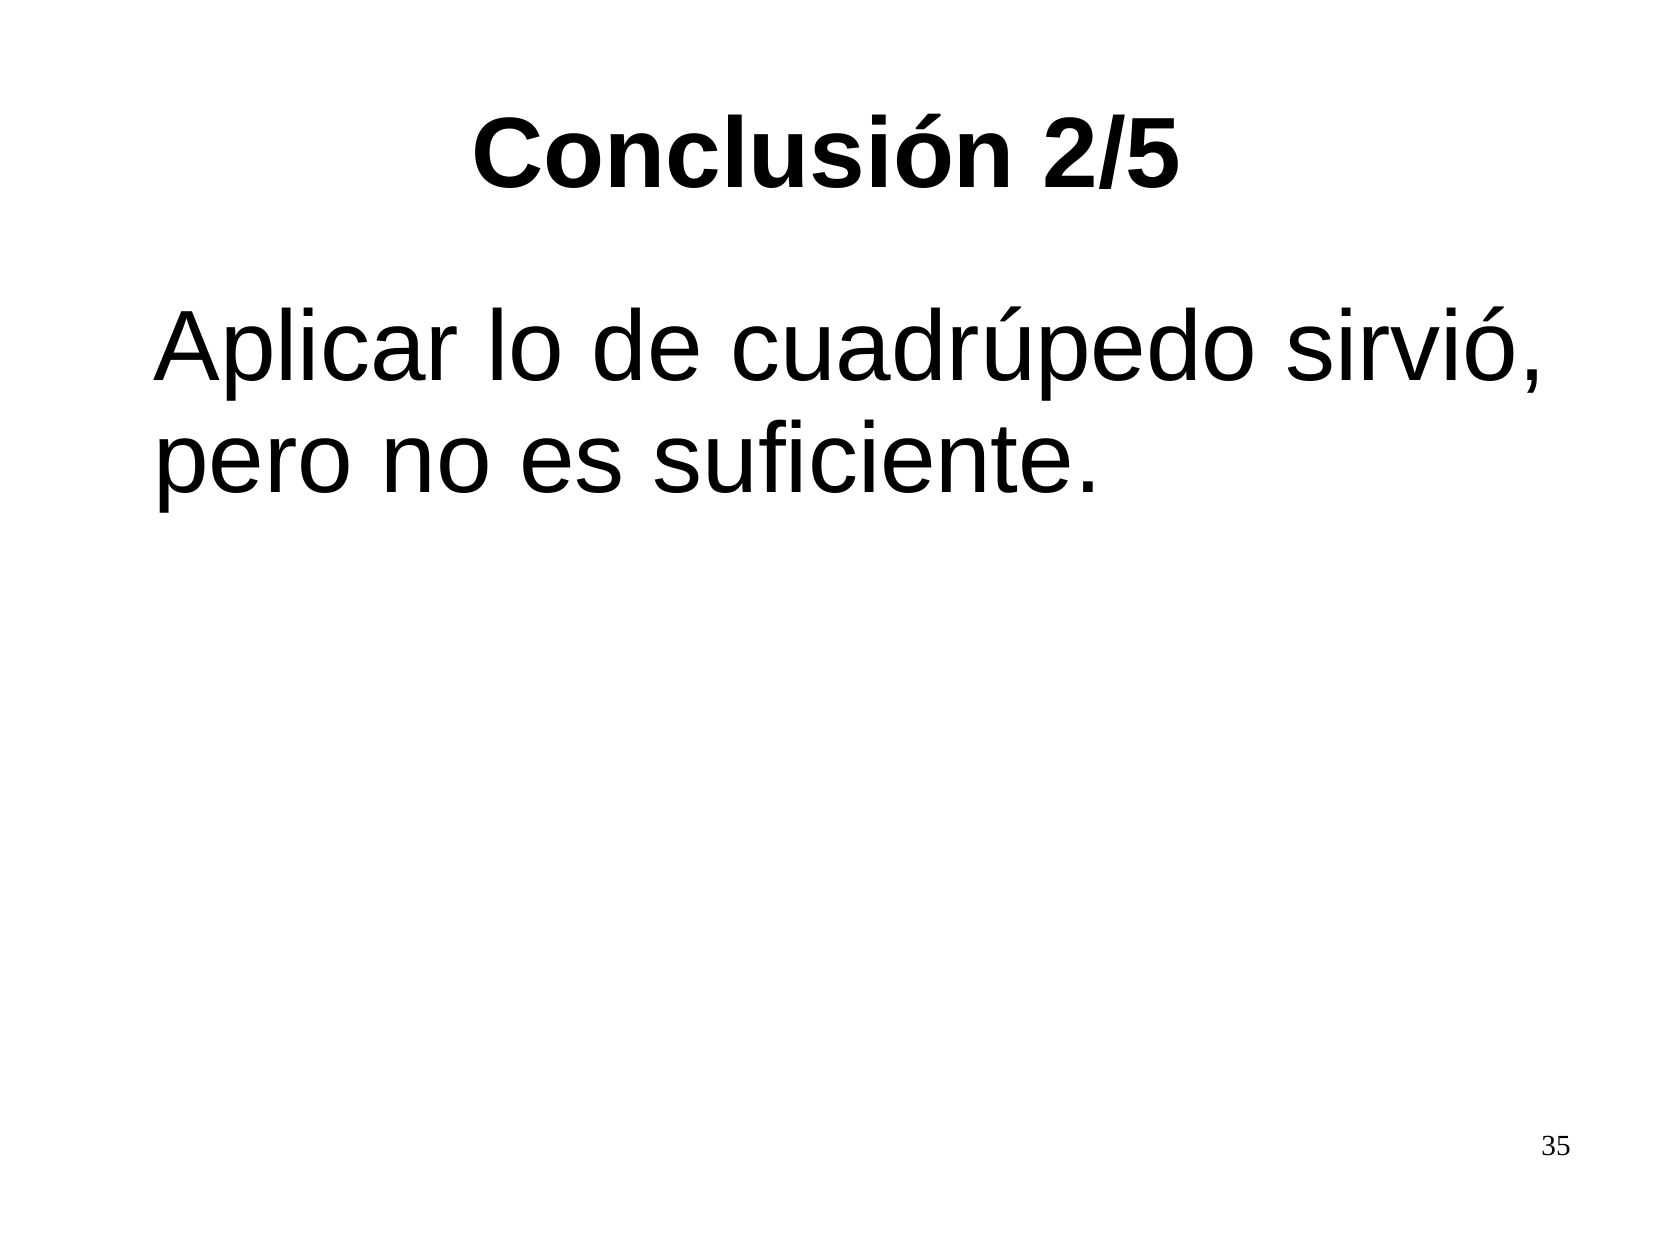

# Conclusión 2/5
Aplicar lo de cuadrúpedo sirvió, pero no es suficiente.
35